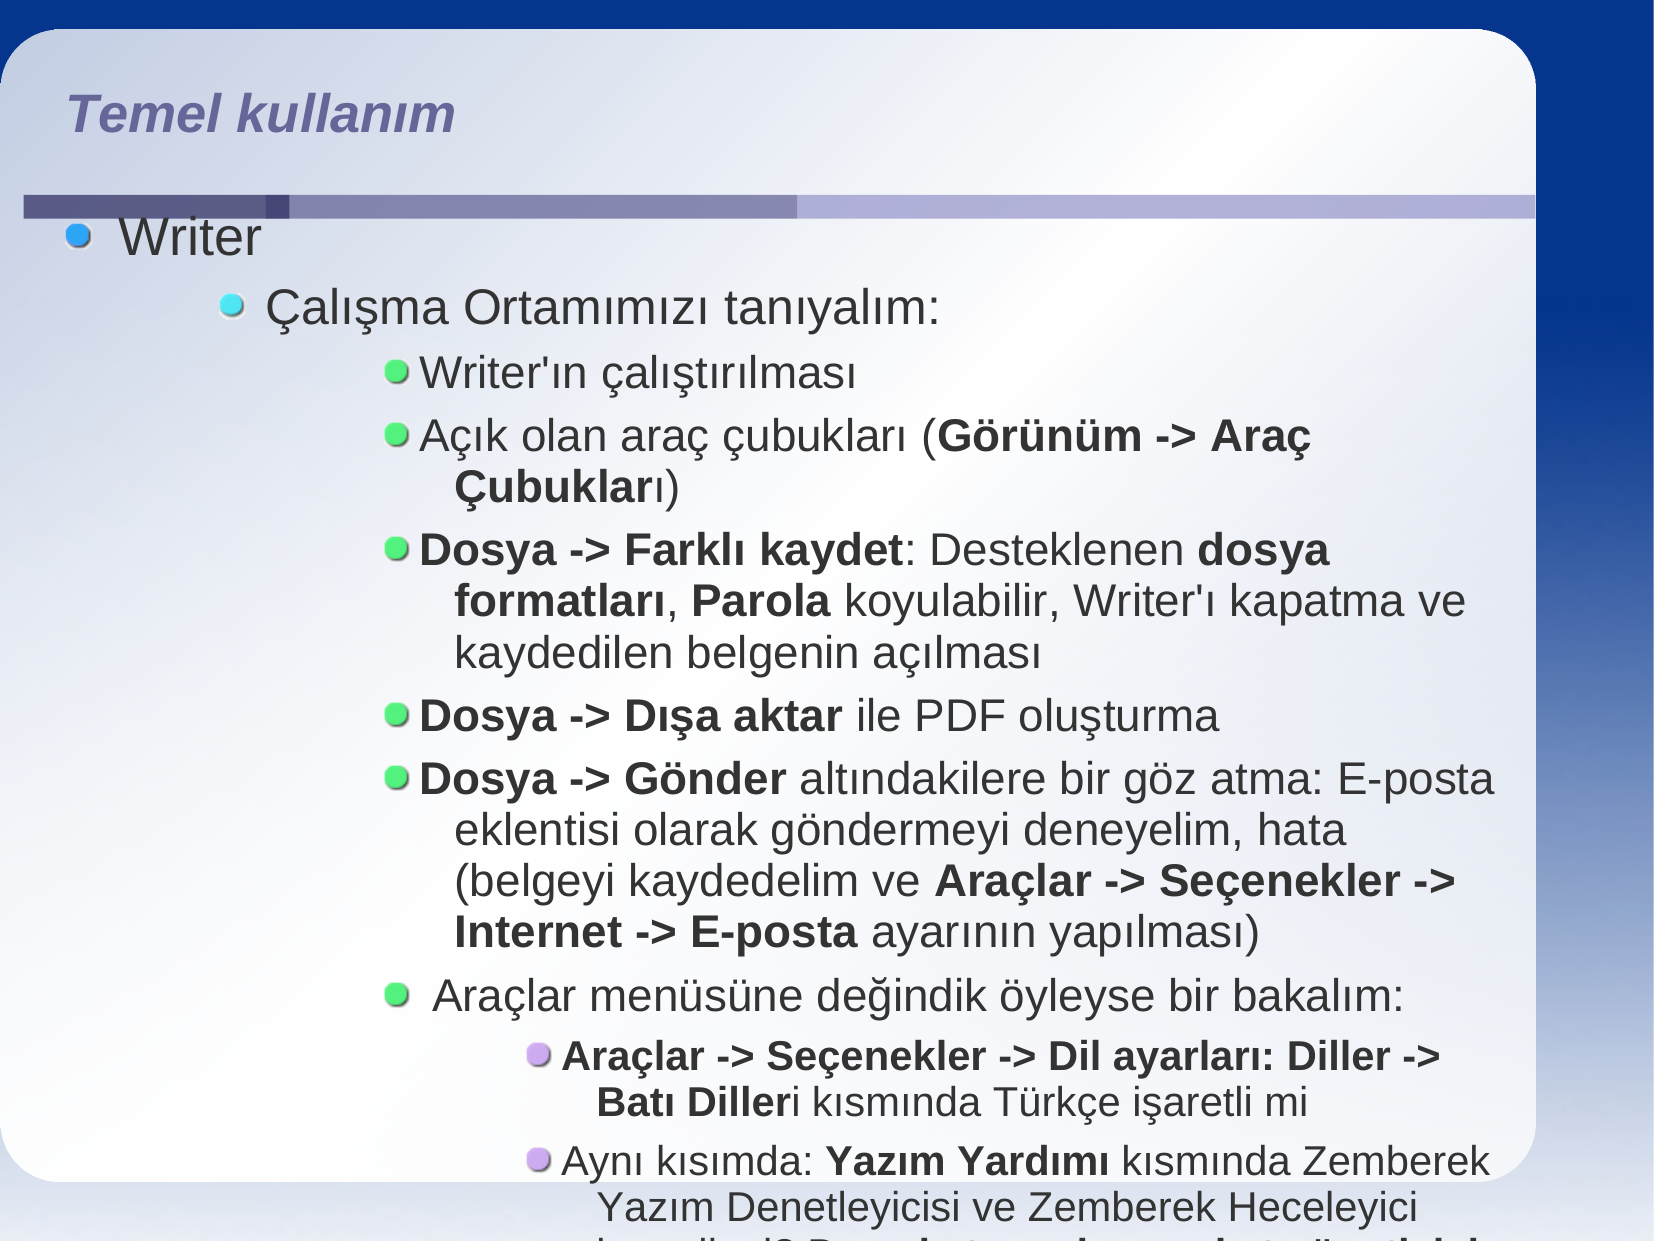

# Temel kullanım
Writer
Çalışma Ortamımızı tanıyalım:
Writer'ın çalıştırılması
Açık olan araç çubukları (Görünüm -> Araç Çubukları)
Dosya -> Farklı kaydet: Desteklenen dosya formatları, Parola koyulabilir, Writer'ı kapatma ve kaydedilen belgenin açılması
Dosya -> Dışa aktar ile PDF oluşturma
Dosya -> Gönder altındakilere bir göz atma: E-posta eklentisi olarak göndermeyi deneyelim, hata (belgeyi kaydedelim ve Araçlar -> Seçenekler -> Internet -> E-posta ayarının yapılması)
 Araçlar menüsüne değindik öyleyse bir bakalım:
Araçlar -> Seçenekler -> Dil ayarları: Diller -> Batı Dilleri kısmında Türkçe işaretli mi
Aynı kısımda: Yazım Yardımı kısmında Zemberek Yazım Denetleyicisi ve Zemberek Heceleyici işaretli mi? Bu paket araçlar->paket yöneticisi ile kuruldu